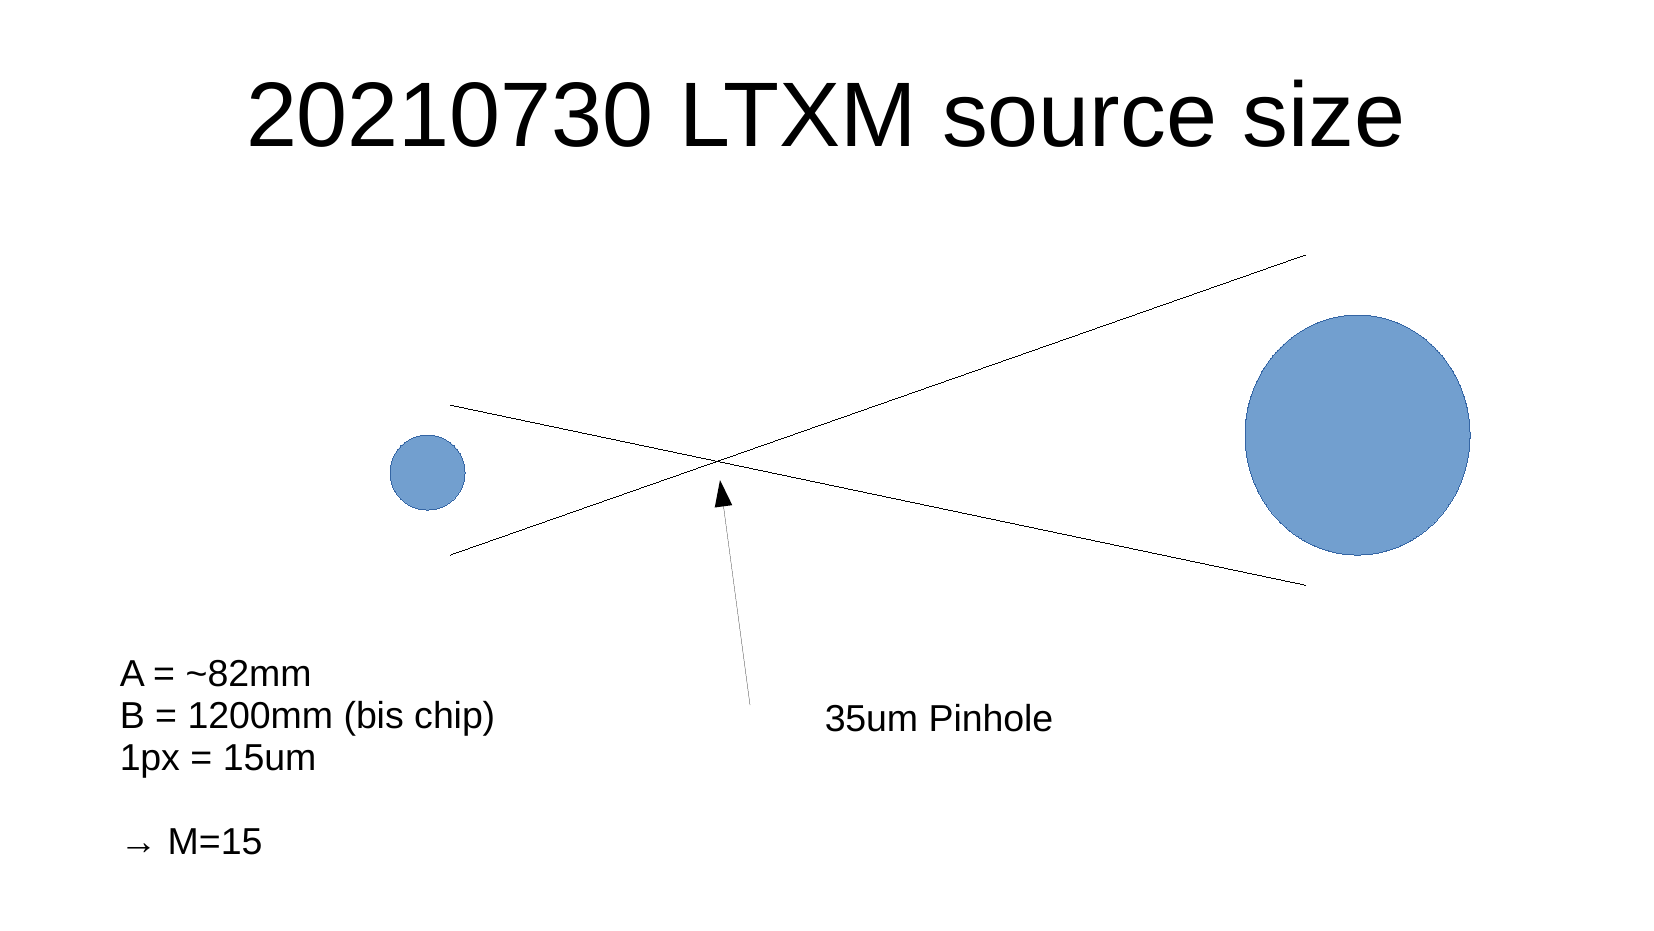

# 20210730 LTXM source size
A = ~82mm
B = 1200mm (bis chip)
1px = 15um
→ M=15
35um Pinhole